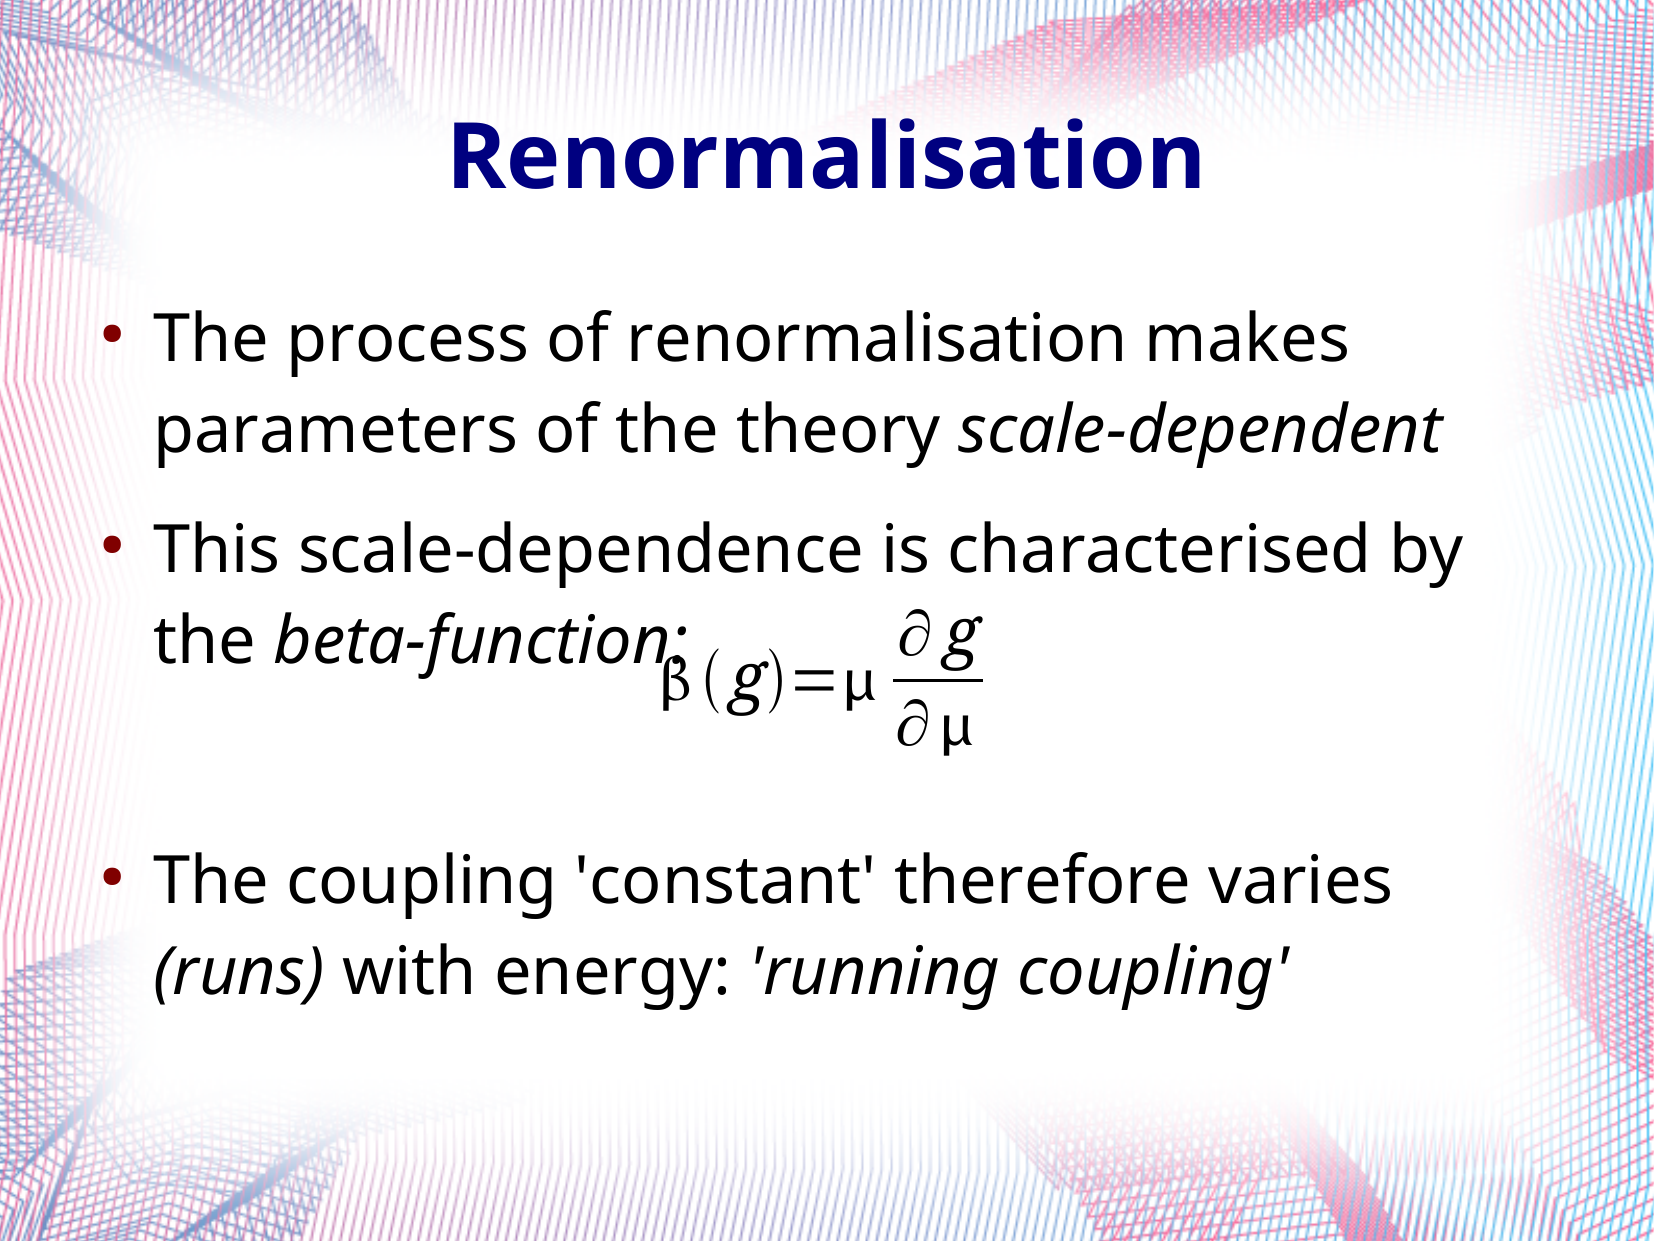

# Renormalisation
The process of renormalisation makes parameters of the theory scale-dependent
This scale-dependence is characterised by the beta-function:
The coupling 'constant' therefore varies (runs) with energy: 'running coupling'